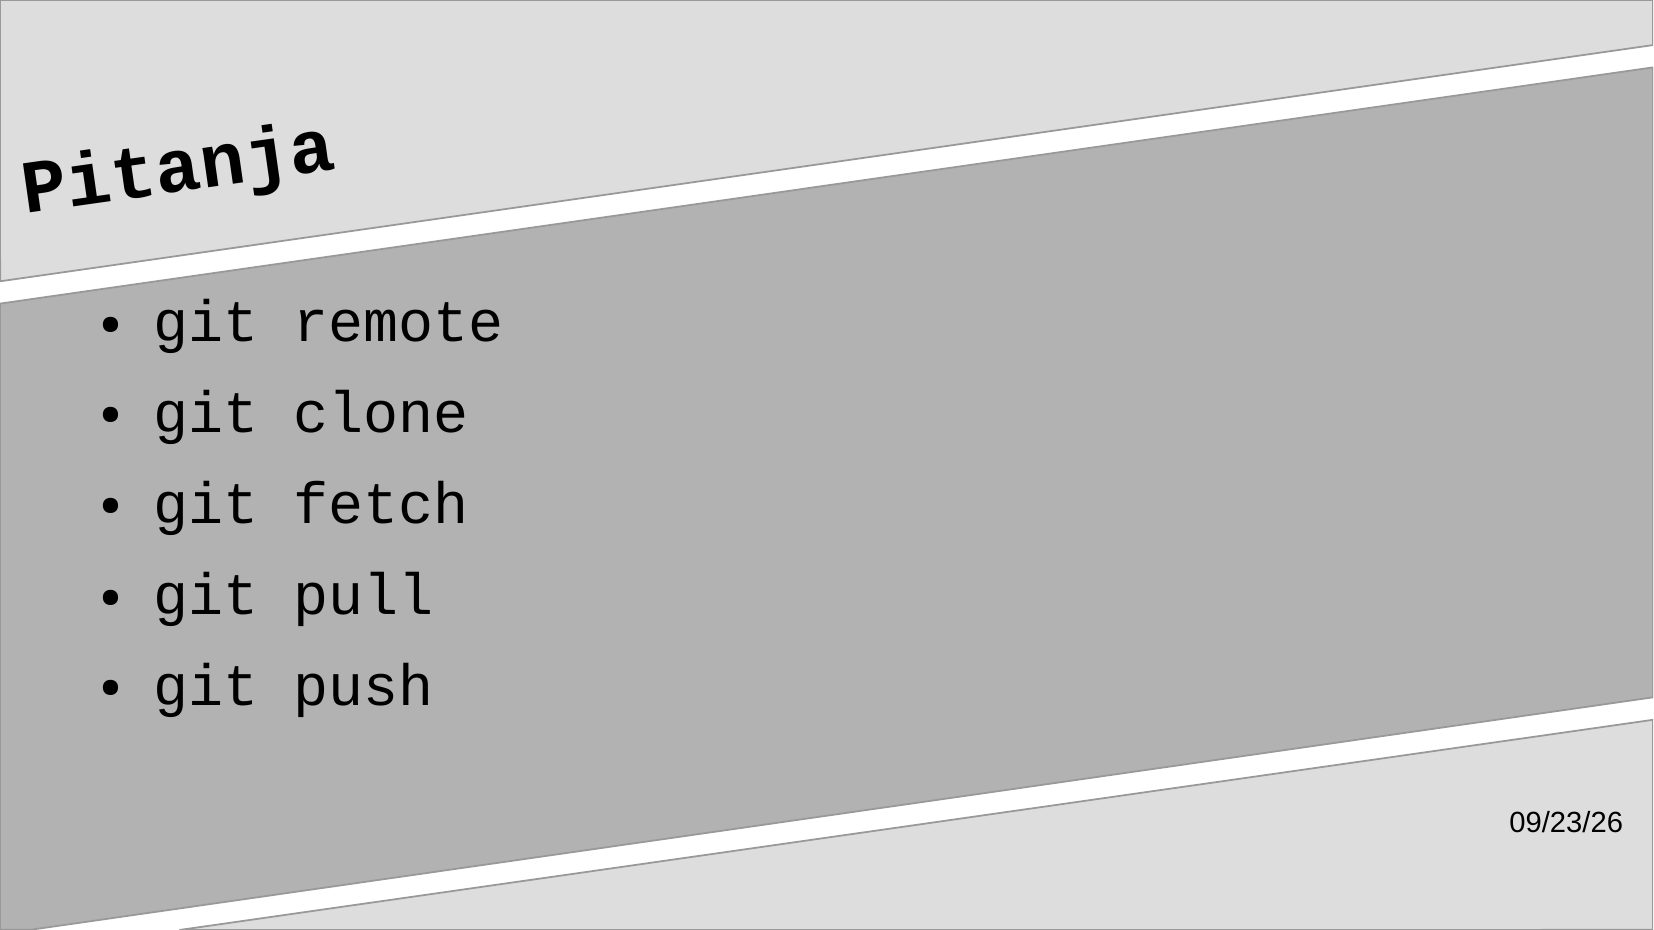

# Pitanja
git remote
git clone
git fetch
git pull
git push
110